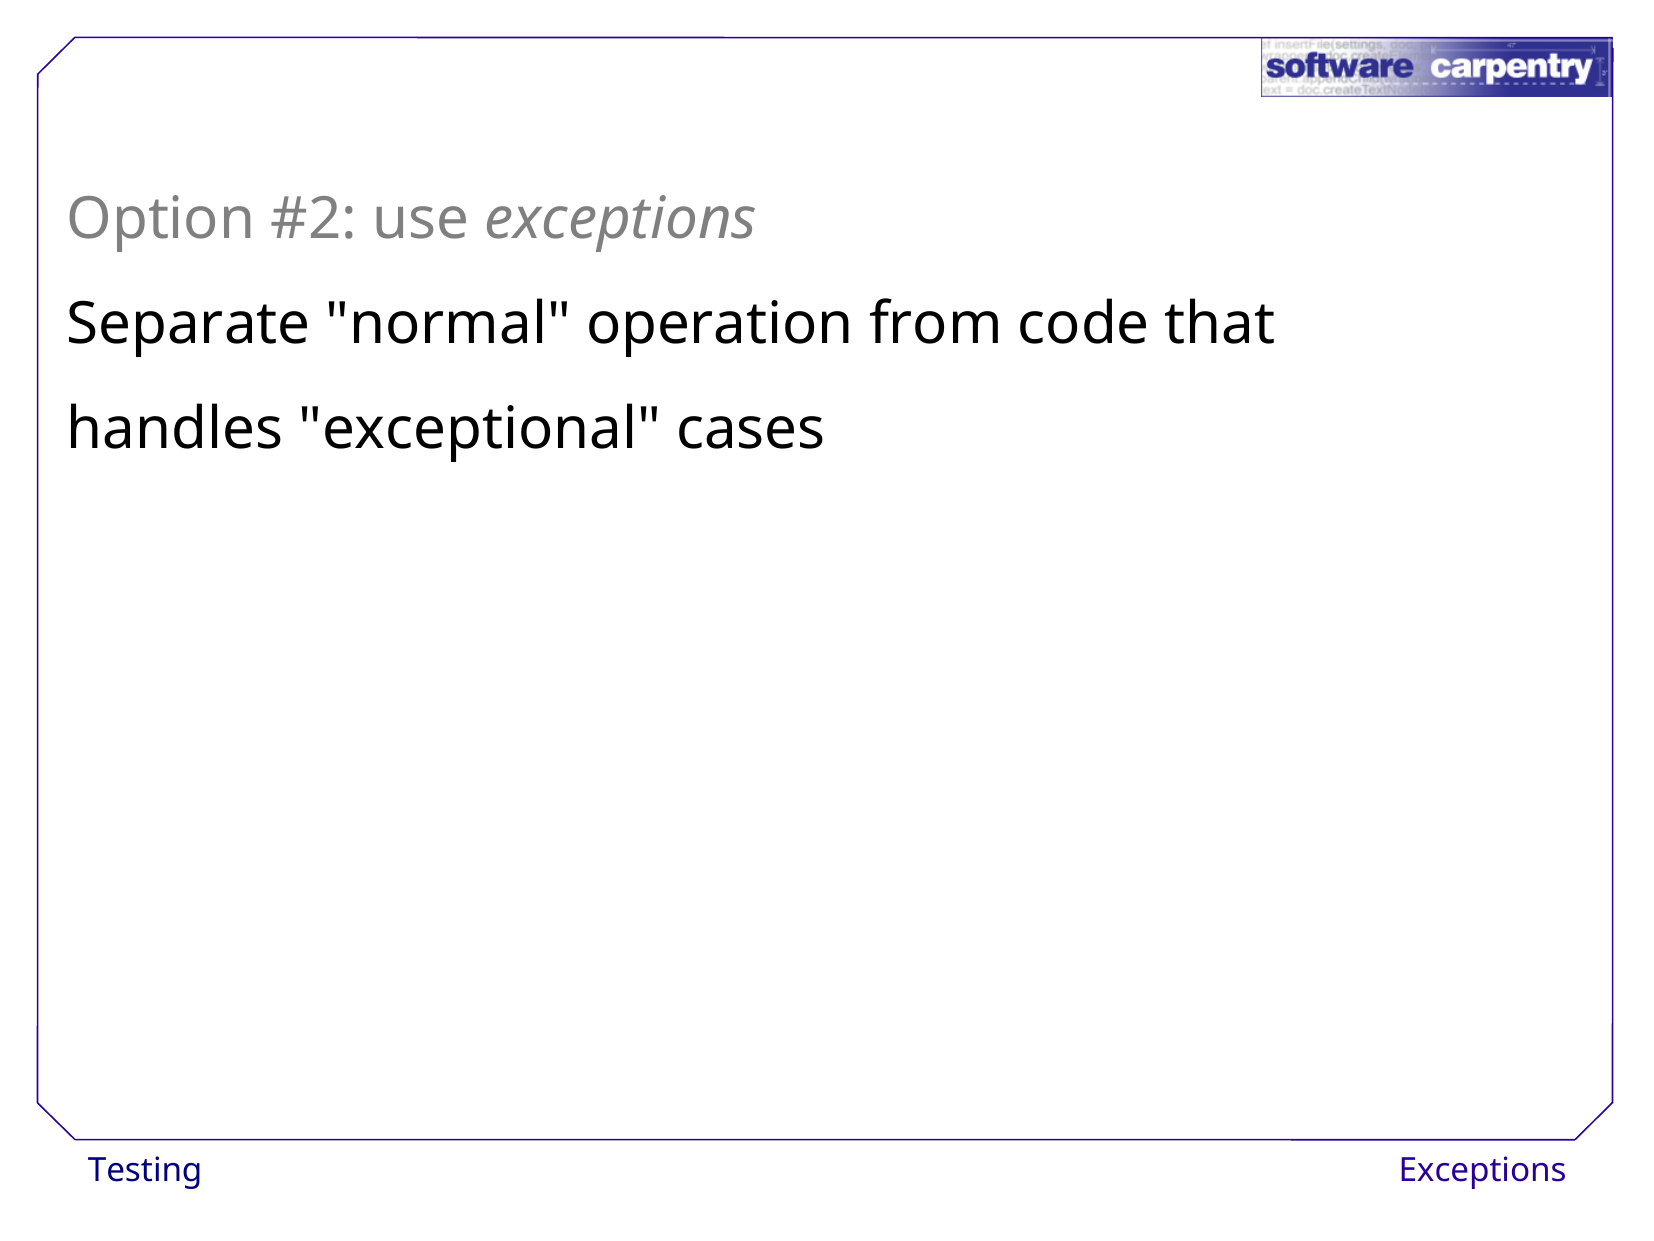

Option #2: use exceptions
Separate "normal" operation from code that
handles "exceptional" cases